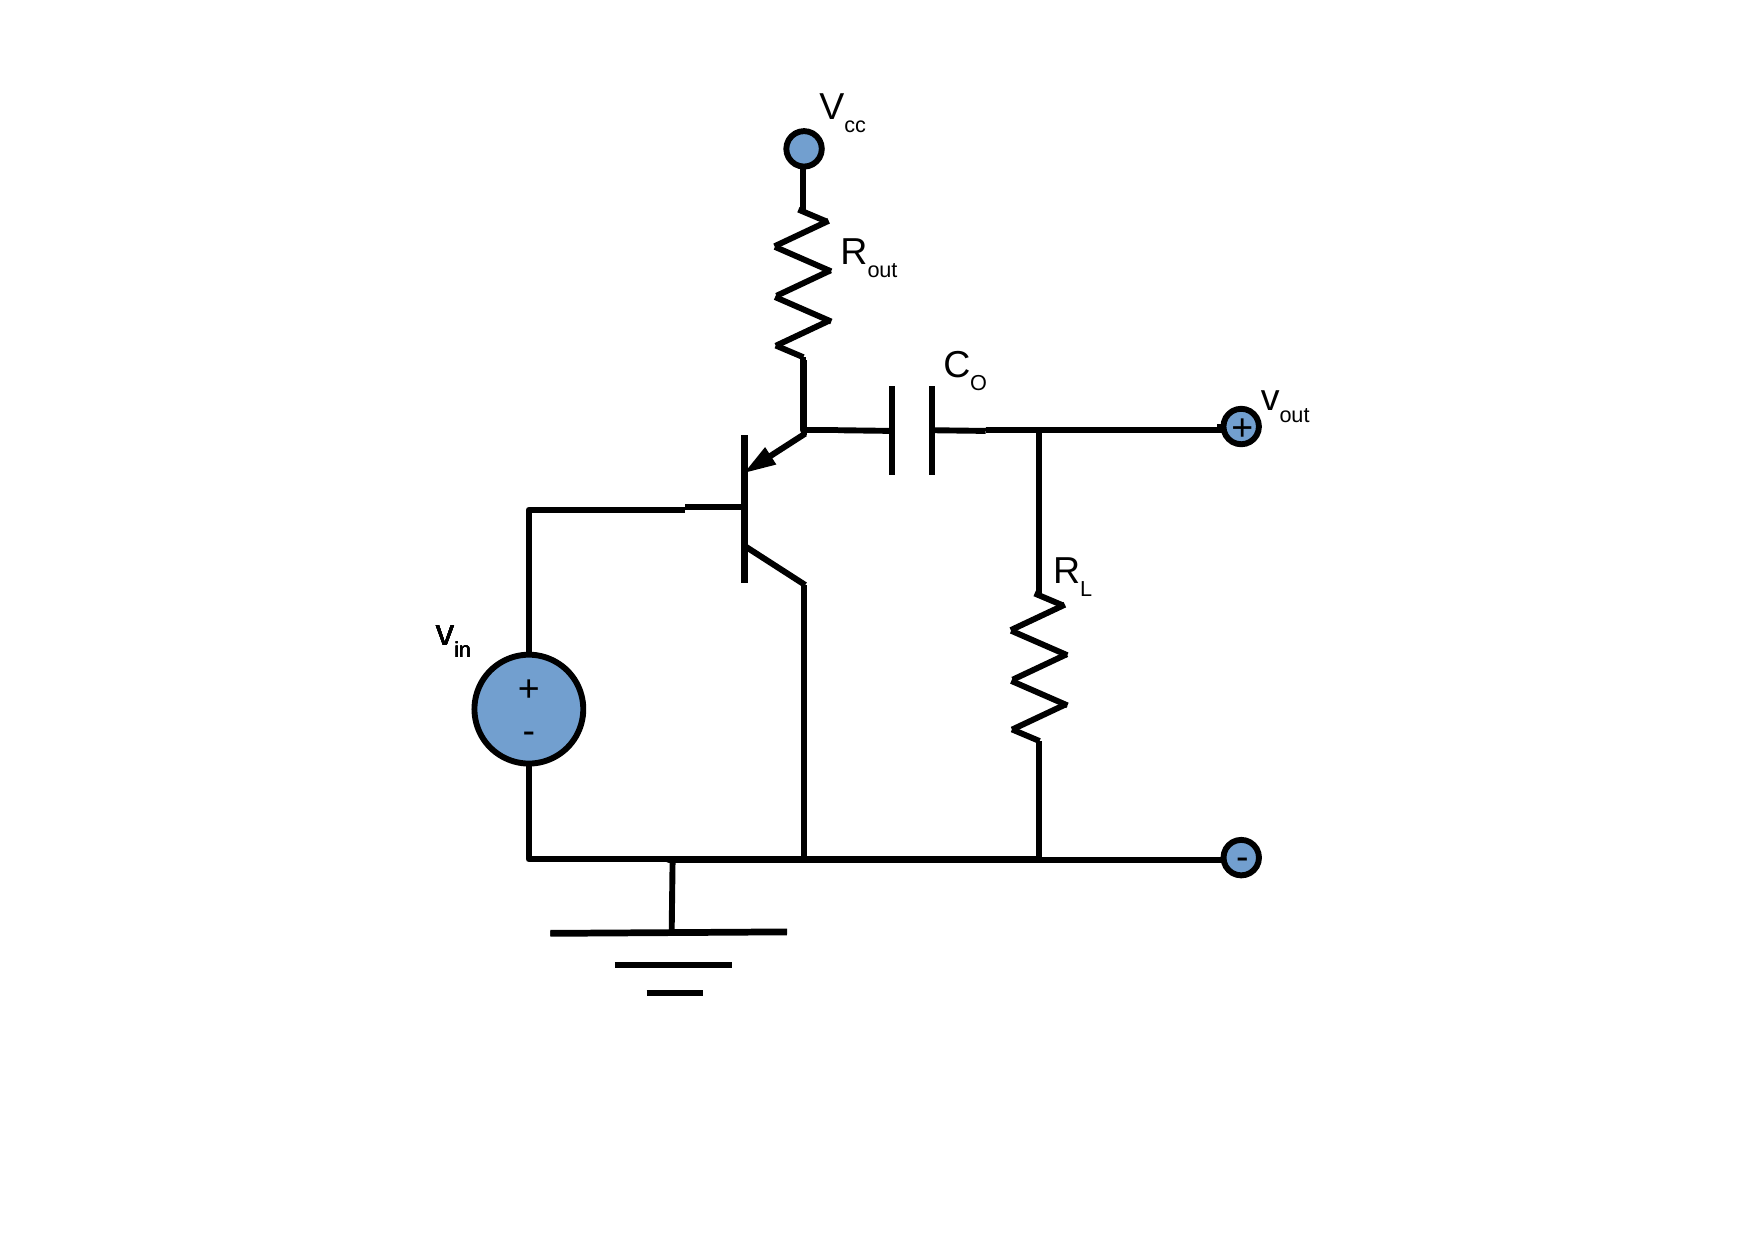

Vcc
Rout
CO
vout
+
RL
vin
vin
vin
vin
vin
+
-
-